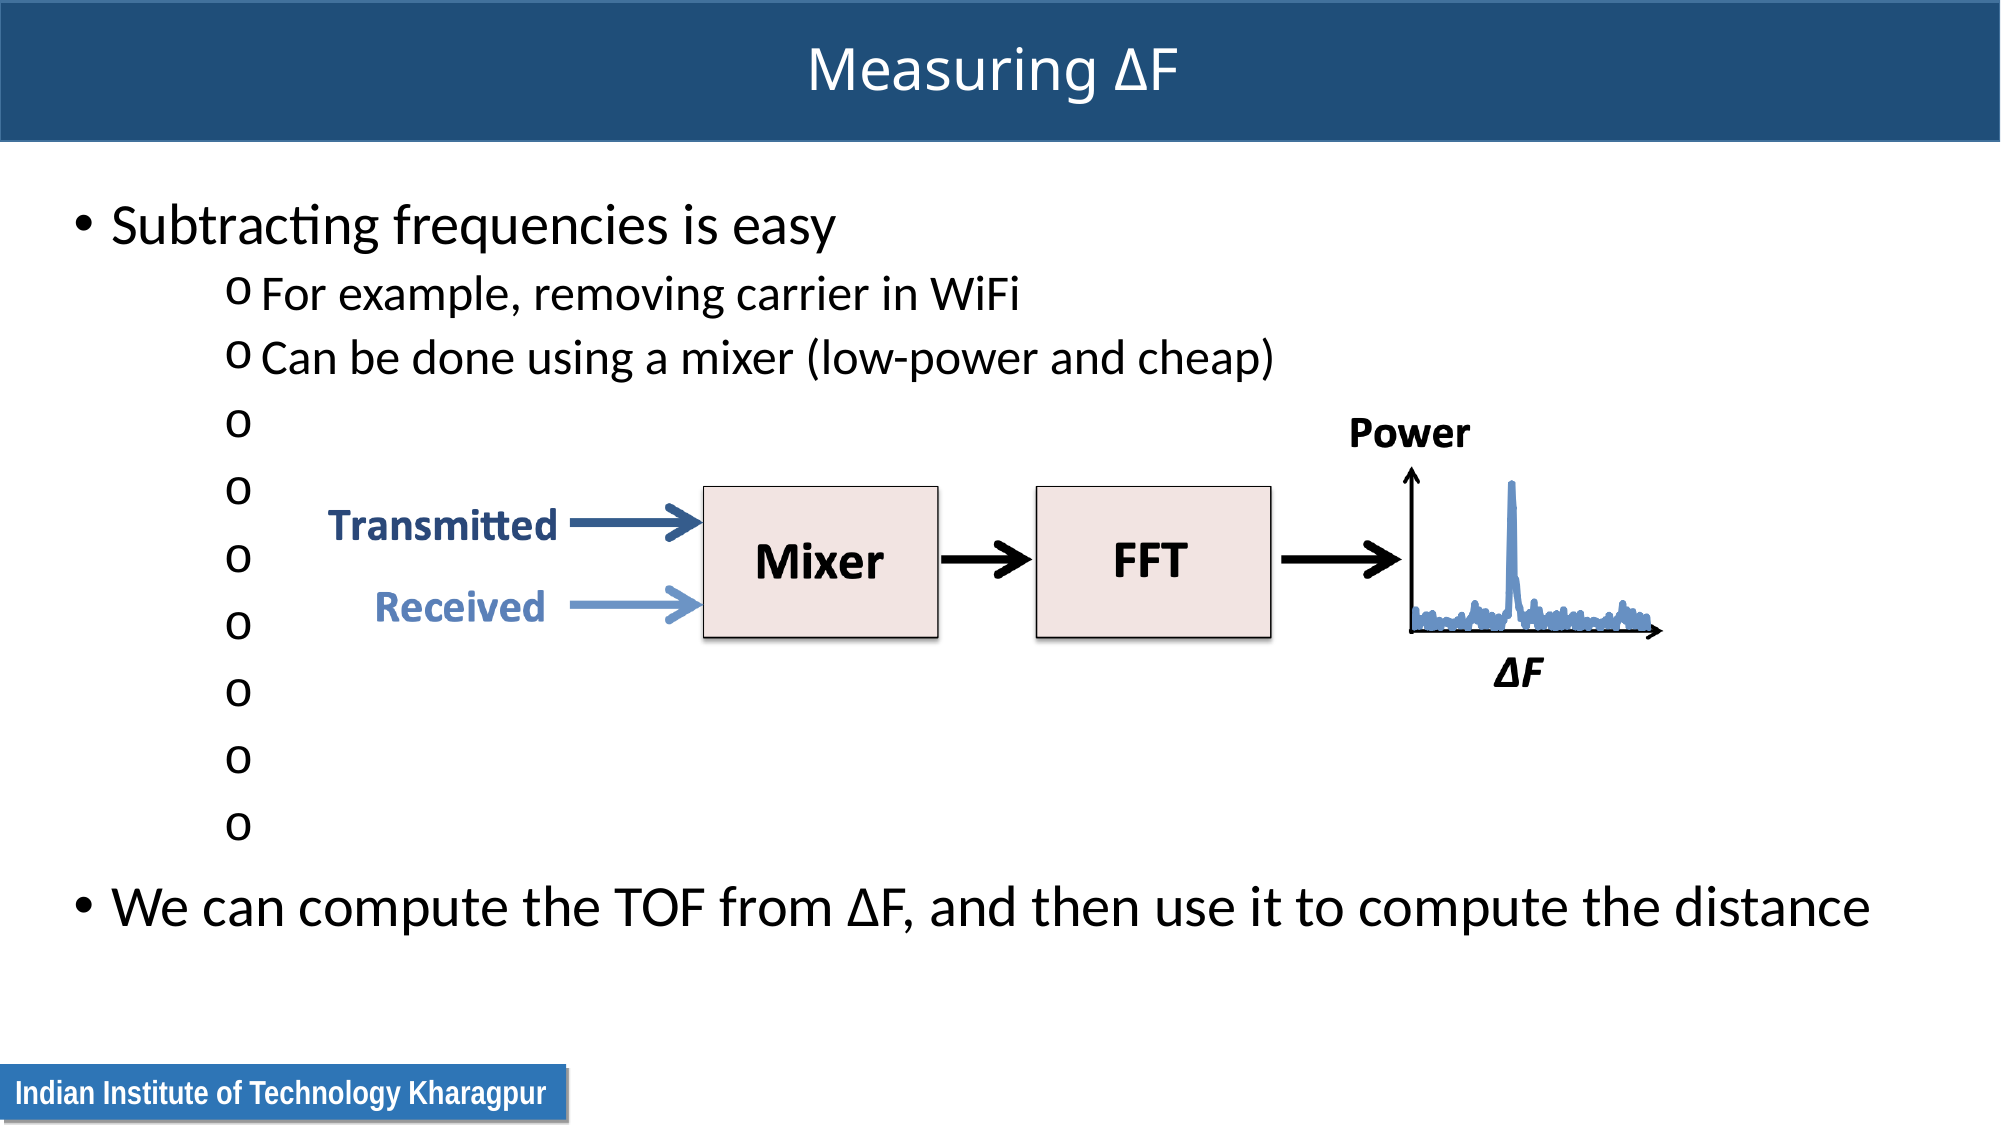

Measuring ΔF
# Subtracting frequencies is easy
For example, removing carrier in WiFi
Can be done using a mixer (low-power and cheap)
We can compute the TOF from ΔF, and then use it to compute the distance